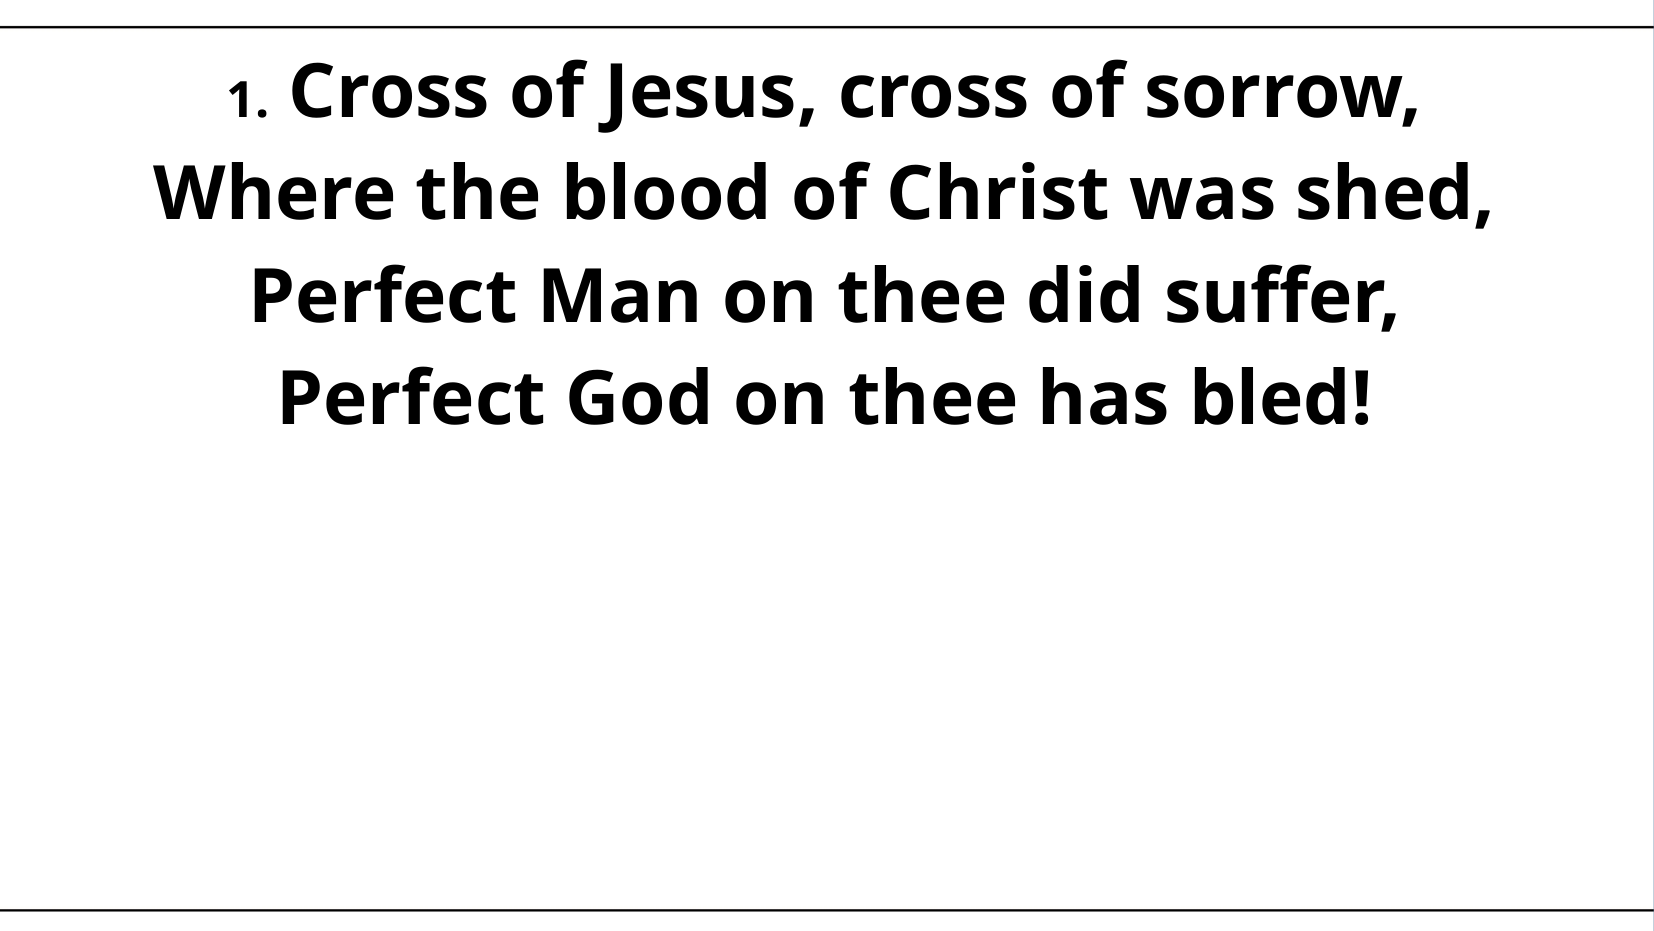

1. Cross of Jesus, cross of sorrow,
Where the blood of Christ was shed,
Perfect Man on thee did suffer,
Perfect God on thee has bled!